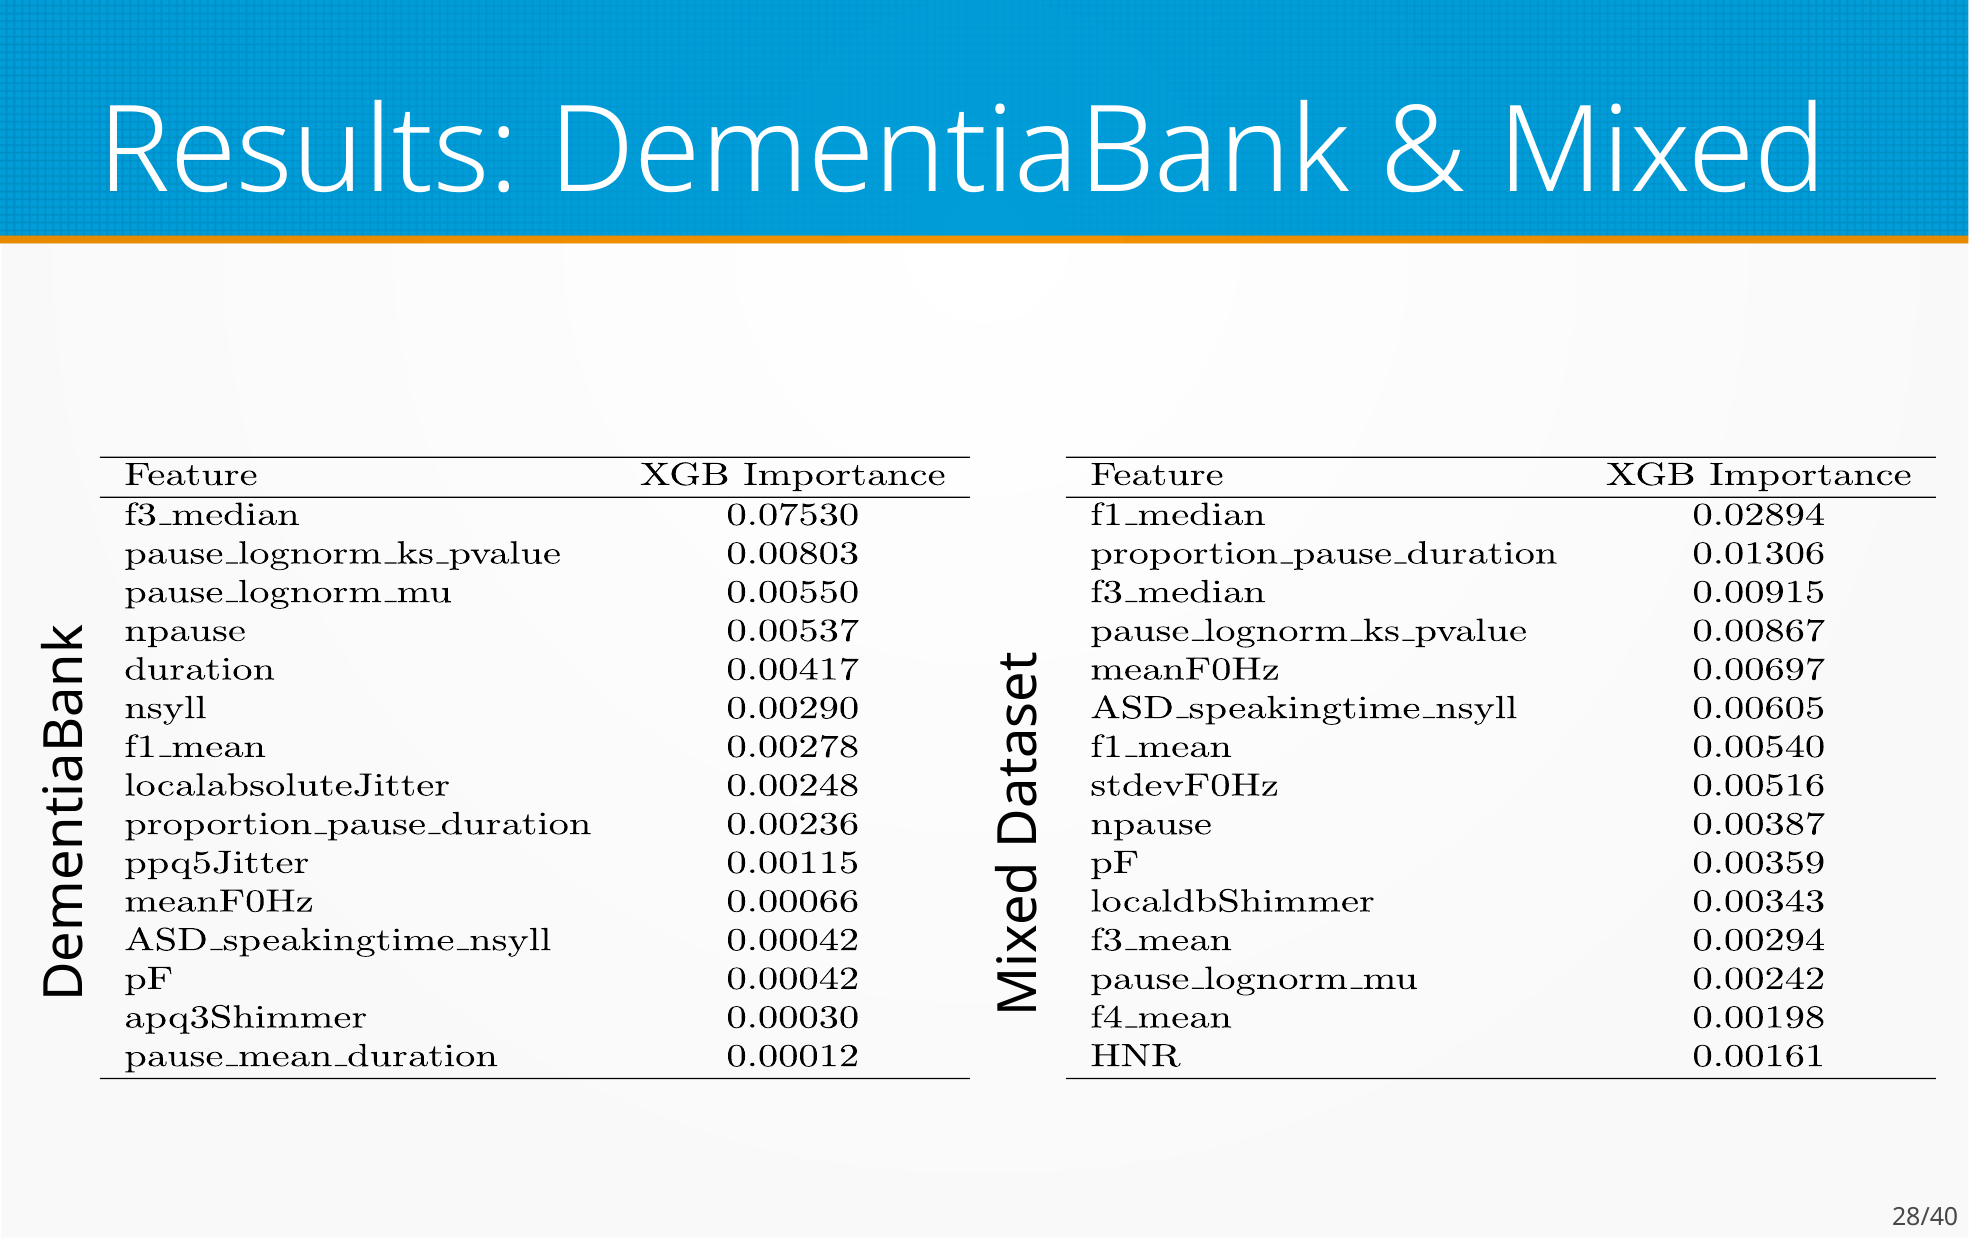

# Results: DementiaBank & Mixed
DementiaBank
Mixed Dataset
28